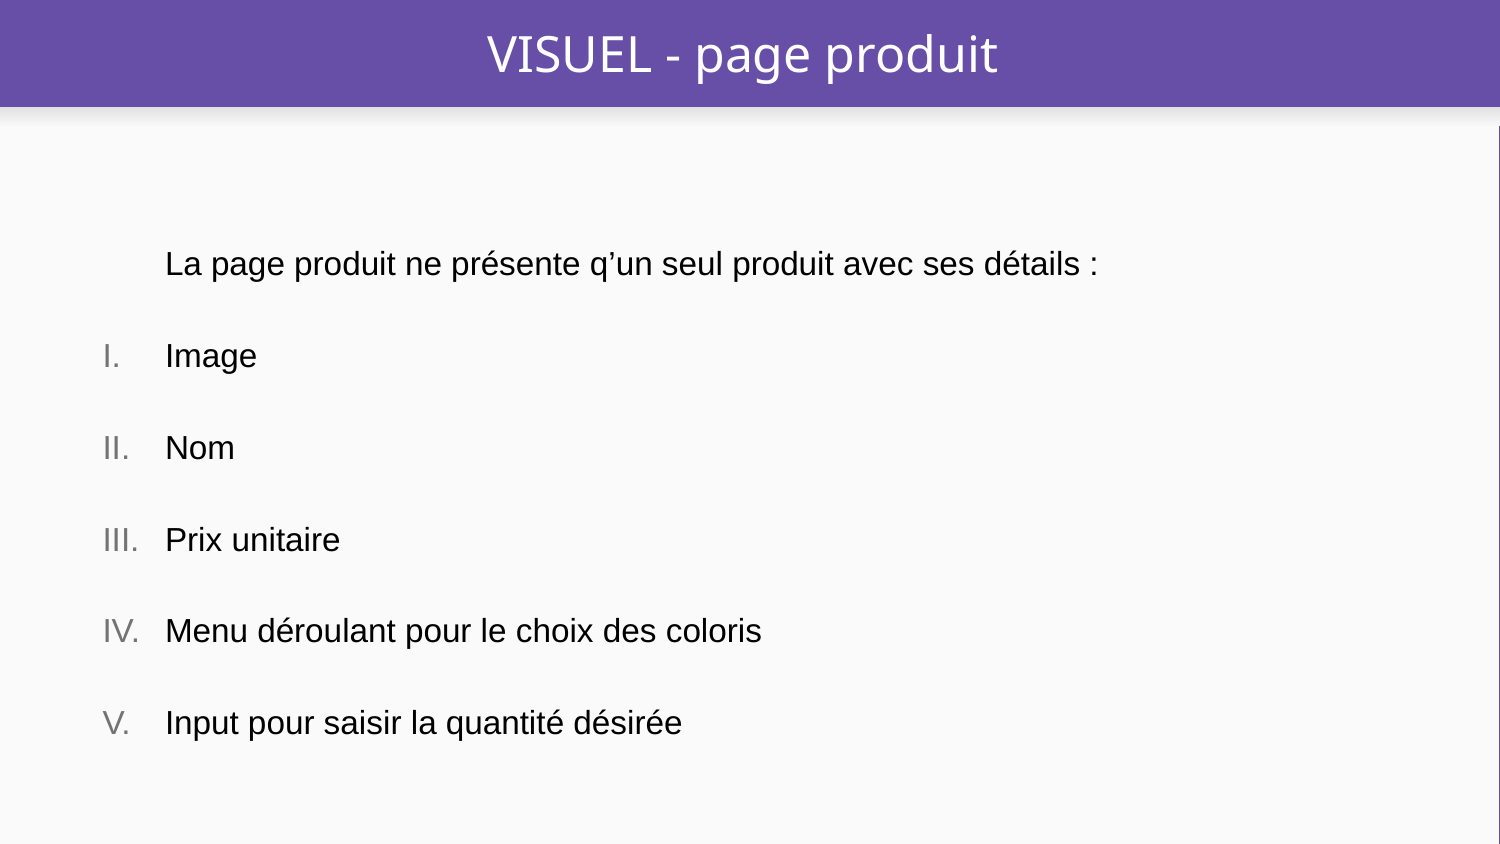

# VISUEL - page produit
La page produit ne présente q’un seul produit avec ses détails :
Image
Nom
Prix unitaire
Menu déroulant pour le choix des coloris
Input pour saisir la quantité désirée